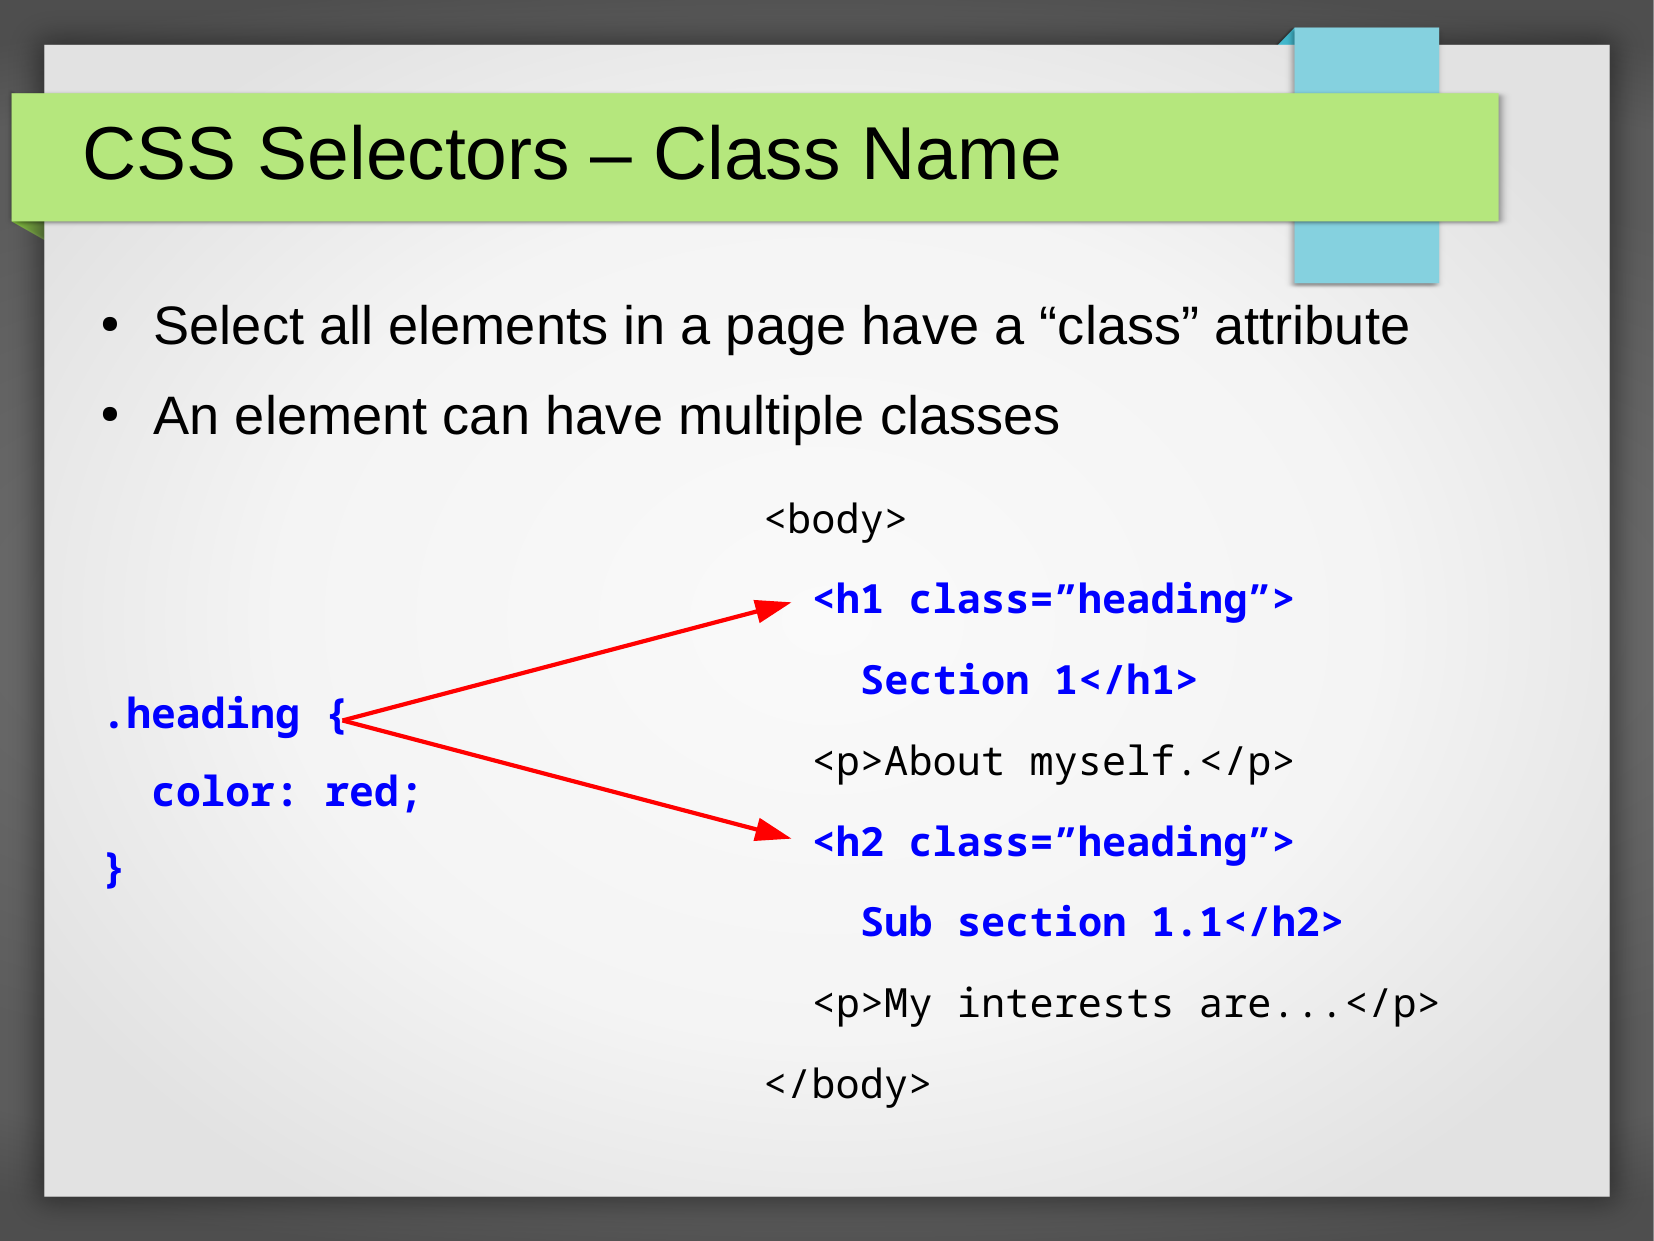

# CSS Selectors – Class Name
Select all elements in a page have a “class” attribute
An element can have multiple classes
<body>
 <h1 class=”heading”>
 Section 1</h1>
 <p>About myself.</p>
 <h2 class=”heading”>
 Sub section 1.1</h2>
 <p>My interests are...</p>
</body>
.heading {
 color: red;
}